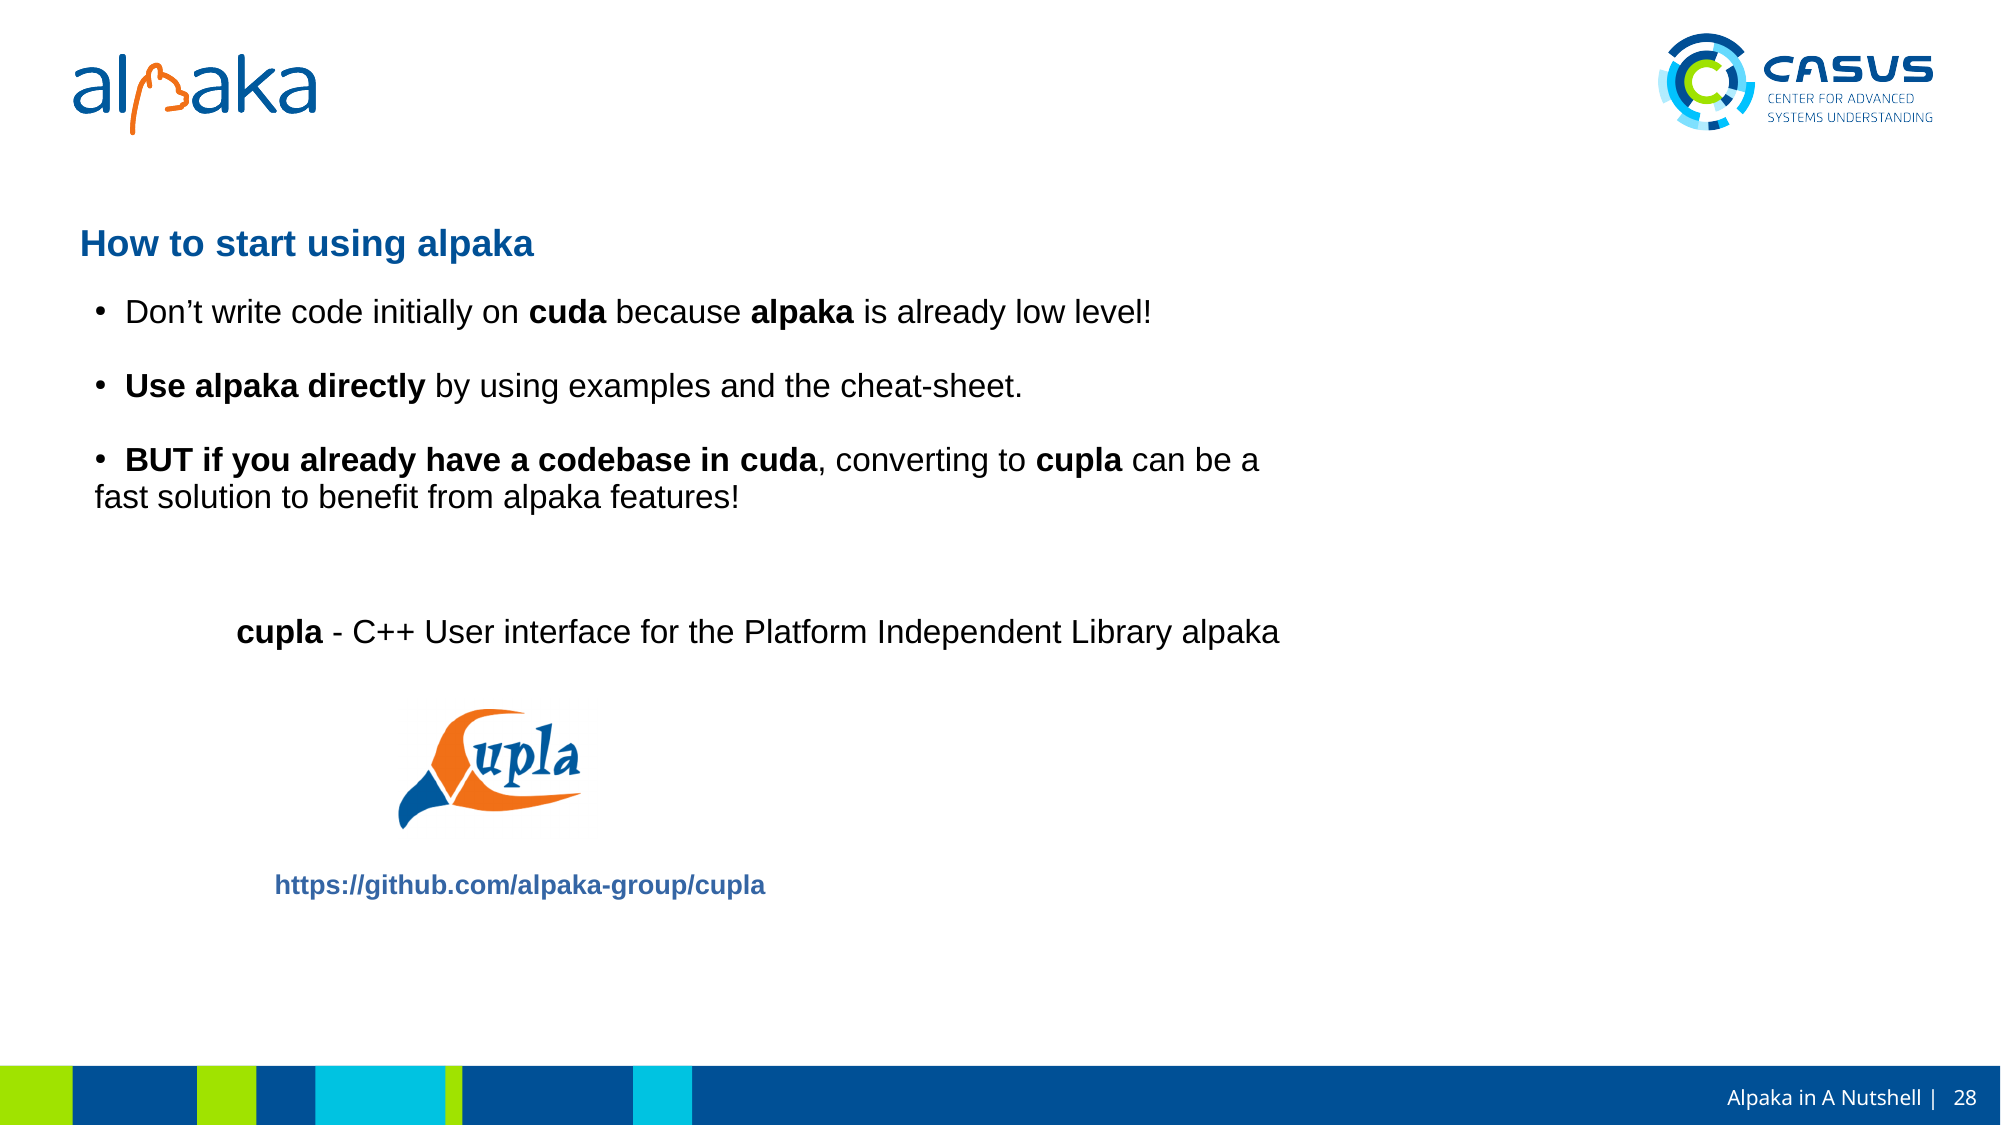

# Don’t write code initially on cuda because alpaka is already low level!
 Use alpaka directly by using examples and the cheat-sheet.
 BUT if you already have a codebase in cuda, converting to cupla can be a fast solution to benefit from alpaka features!
cupla - C++ User interface for the Platform Independent Library alpaka
How to start using alpaka
https://github.com/alpaka-group/cupla
Alpaka in A Nutshell
28